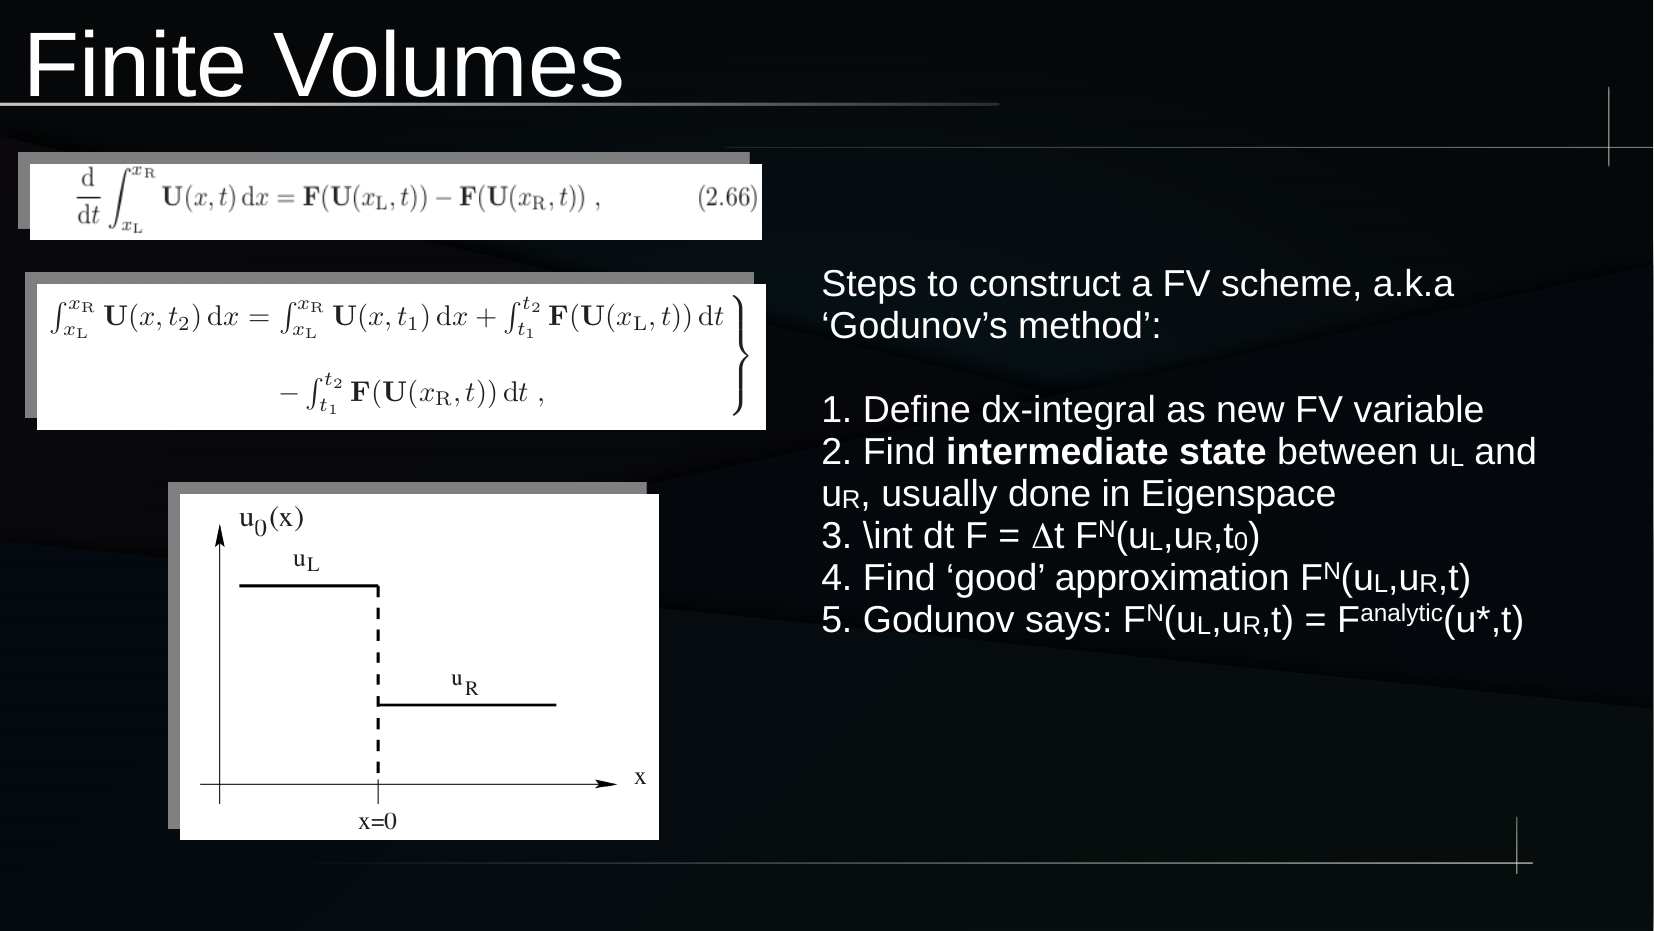

# Finite Volumes
Steps to construct a FV scheme, a.k.a ‘Godunov’s method’:
1. Define dx-integral as new FV variable
2. Find intermediate state between uL and uR, usually done in Eigenspace
3. \int dt F = Dt FN(uL,uR,t0)
4. Find ‘good’ approximation FN(uL,uR,t)
5. Godunov says: FN(uL,uR,t) = Fanalytic(u*,t)